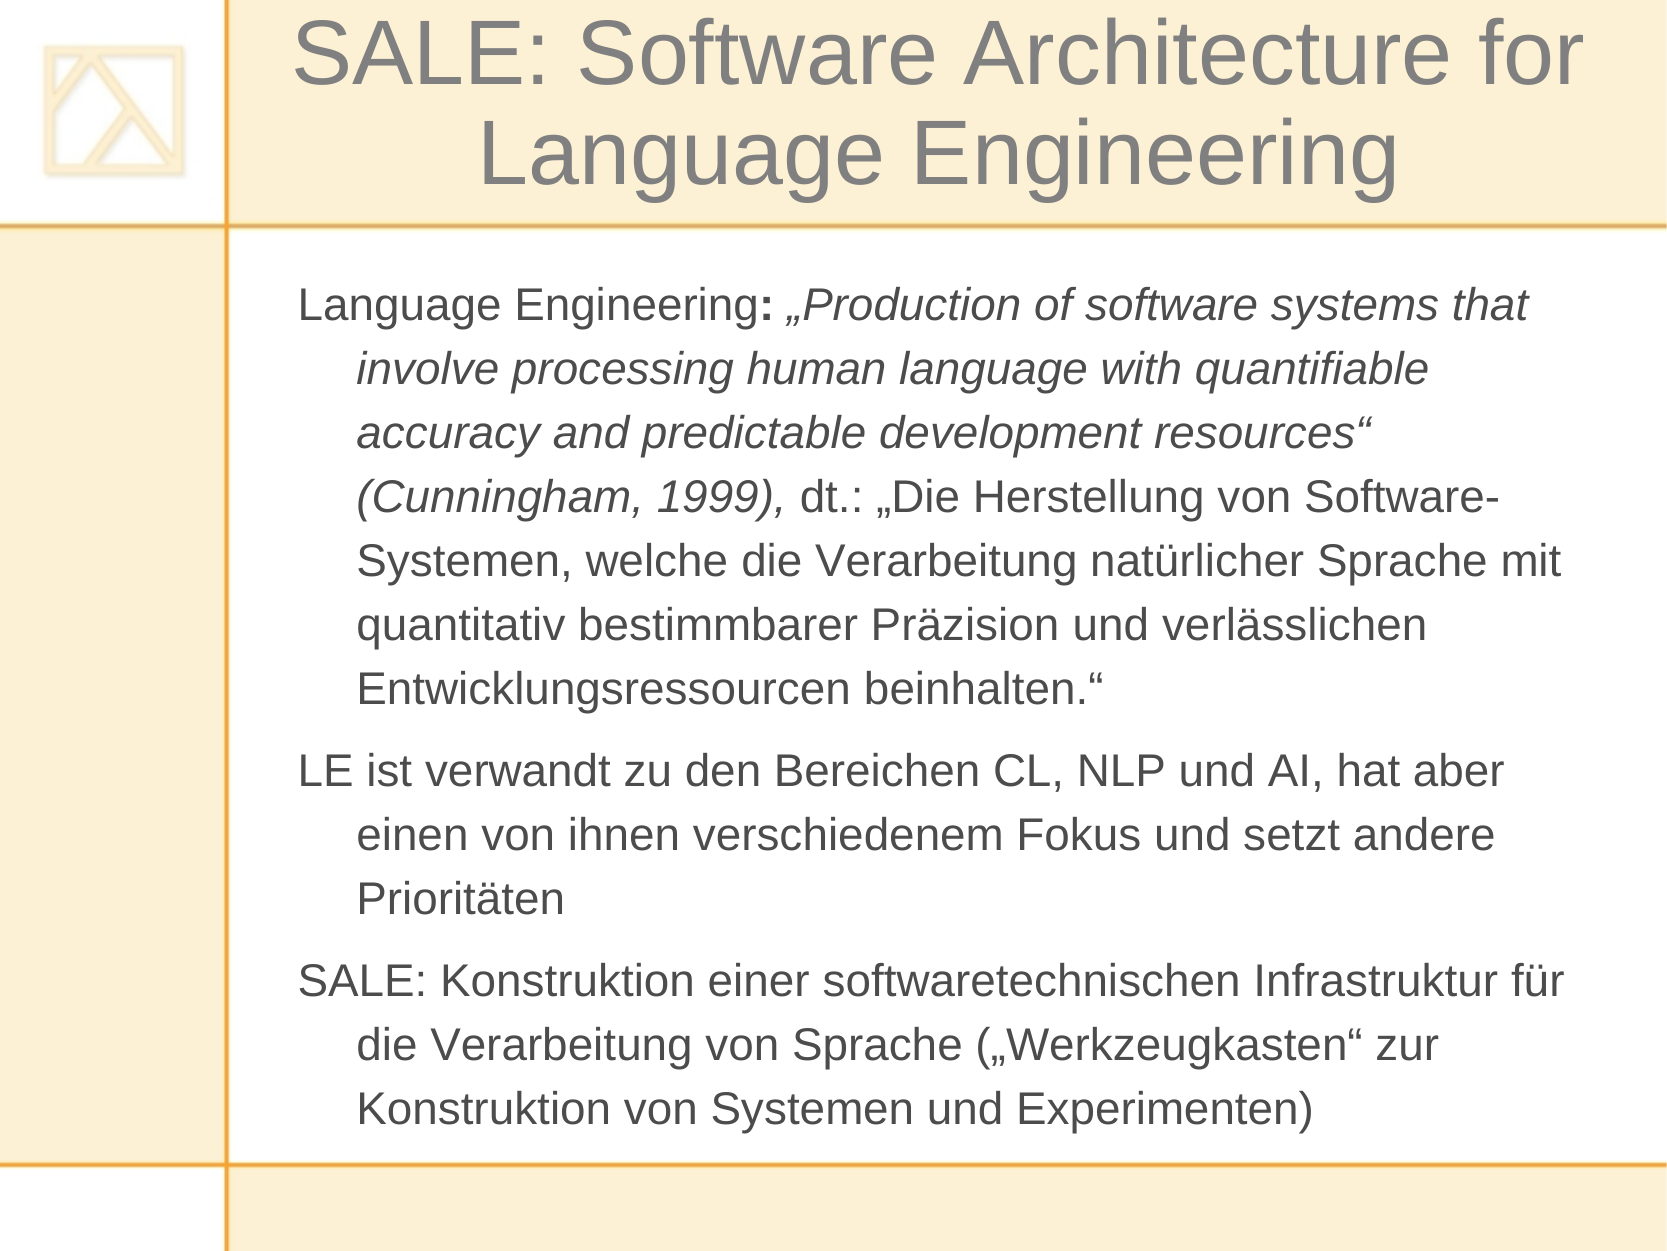

# SALE: Software Architecture for Language Engineering
Language Engineering: „Production of software systems that involve processing human language with quantifiable accuracy and predictable development resources“ (Cunningham, 1999), dt.: „Die Herstellung von Software-Systemen, welche die Verarbeitung natürlicher Sprache mit quantitativ bestimmbarer Präzision und verlässlichen Entwicklungsressourcen beinhalten.“
LE ist verwandt zu den Bereichen CL, NLP und AI, hat aber einen von ihnen verschiedenem Fokus und setzt andere Prioritäten
SALE: Konstruktion einer softwaretechnischen Infrastruktur für die Verarbeitung von Sprache („Werkzeugkasten“ zur Konstruktion von Systemen und Experimenten)